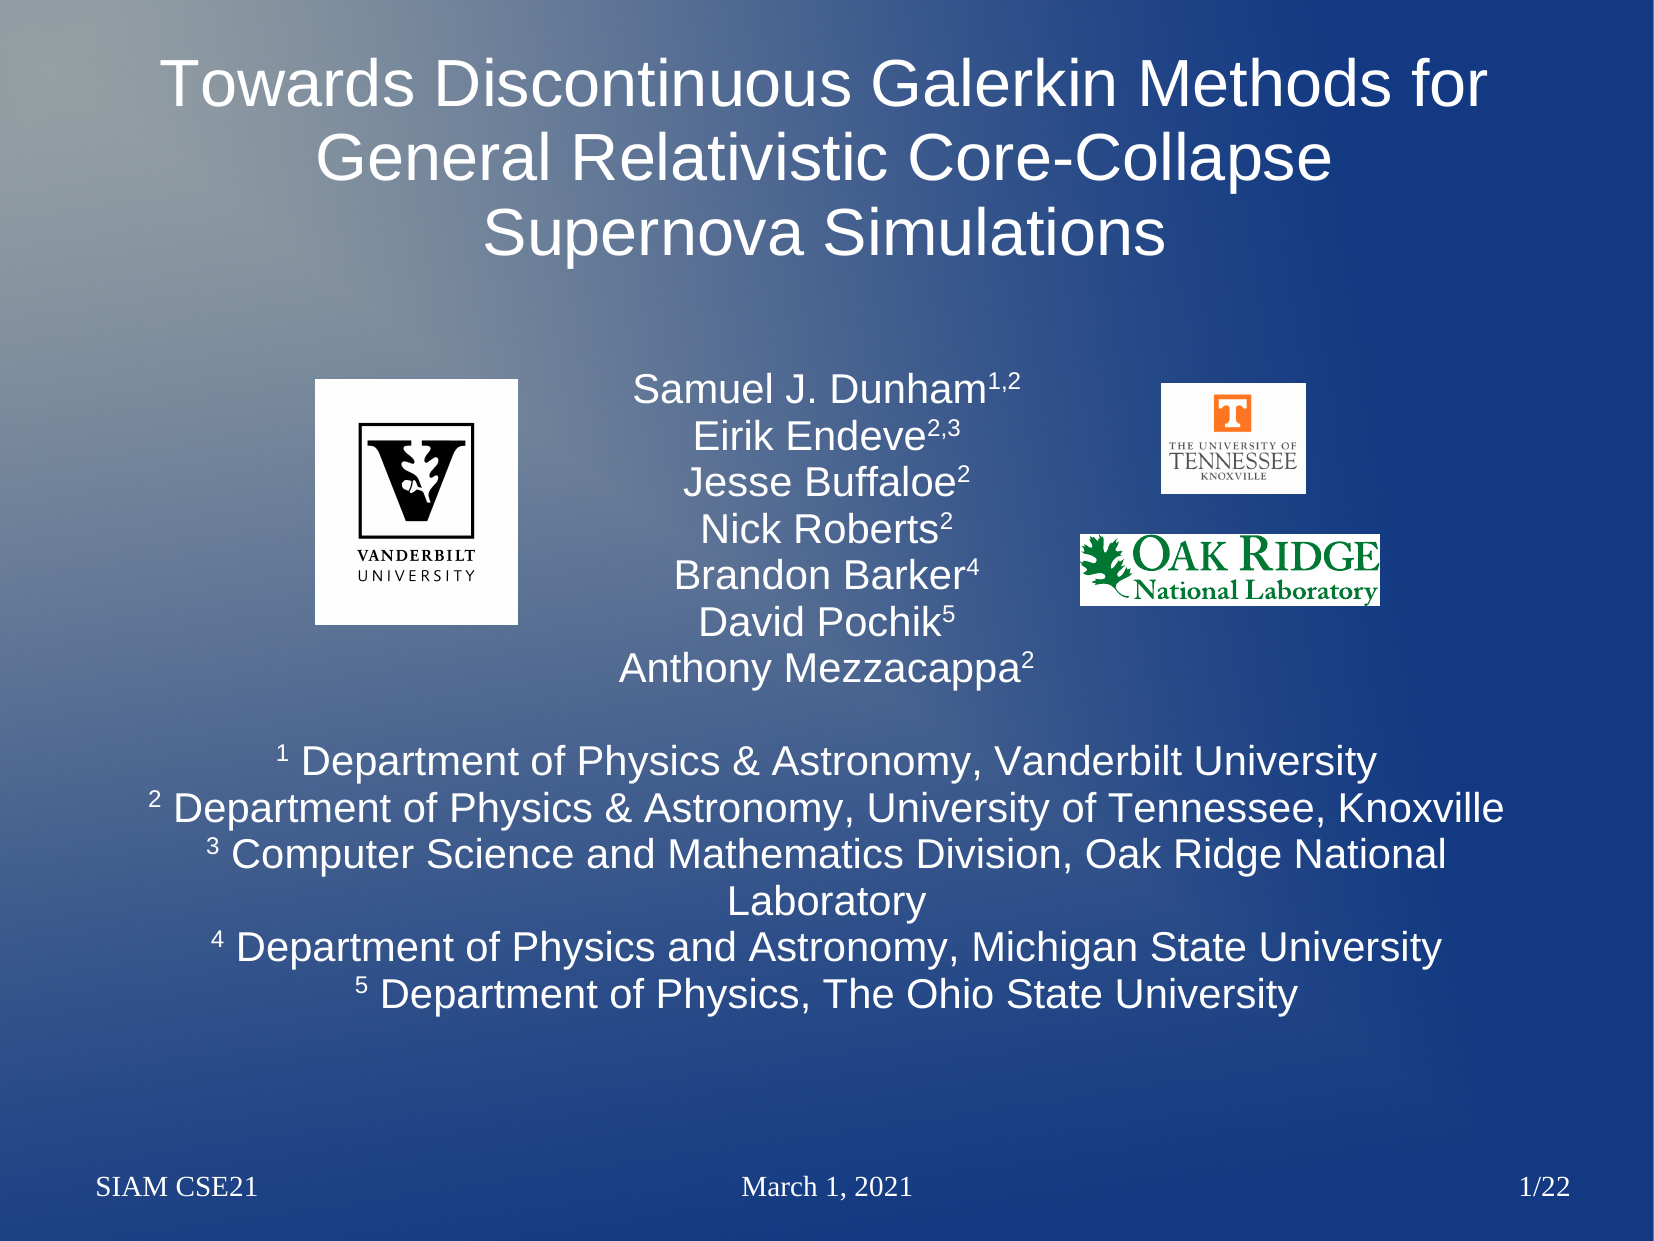

# Towards Discontinuous Galerkin Methods for General Relativistic Core-Collapse Supernova Simulations
Samuel J. Dunham1,2
Eirik Endeve2,3
Jesse Buffaloe2
Nick Roberts2
Brandon Barker4
David Pochik5
Anthony Mezzacappa2
1 Department of Physics & Astronomy, Vanderbilt University
2 Department of Physics & Astronomy, University of Tennessee, Knoxville
3 Computer Science and Mathematics Division, Oak Ridge National Laboratory
4 Department of Physics and Astronomy, Michigan State University
5 Department of Physics, The Ohio State University
1